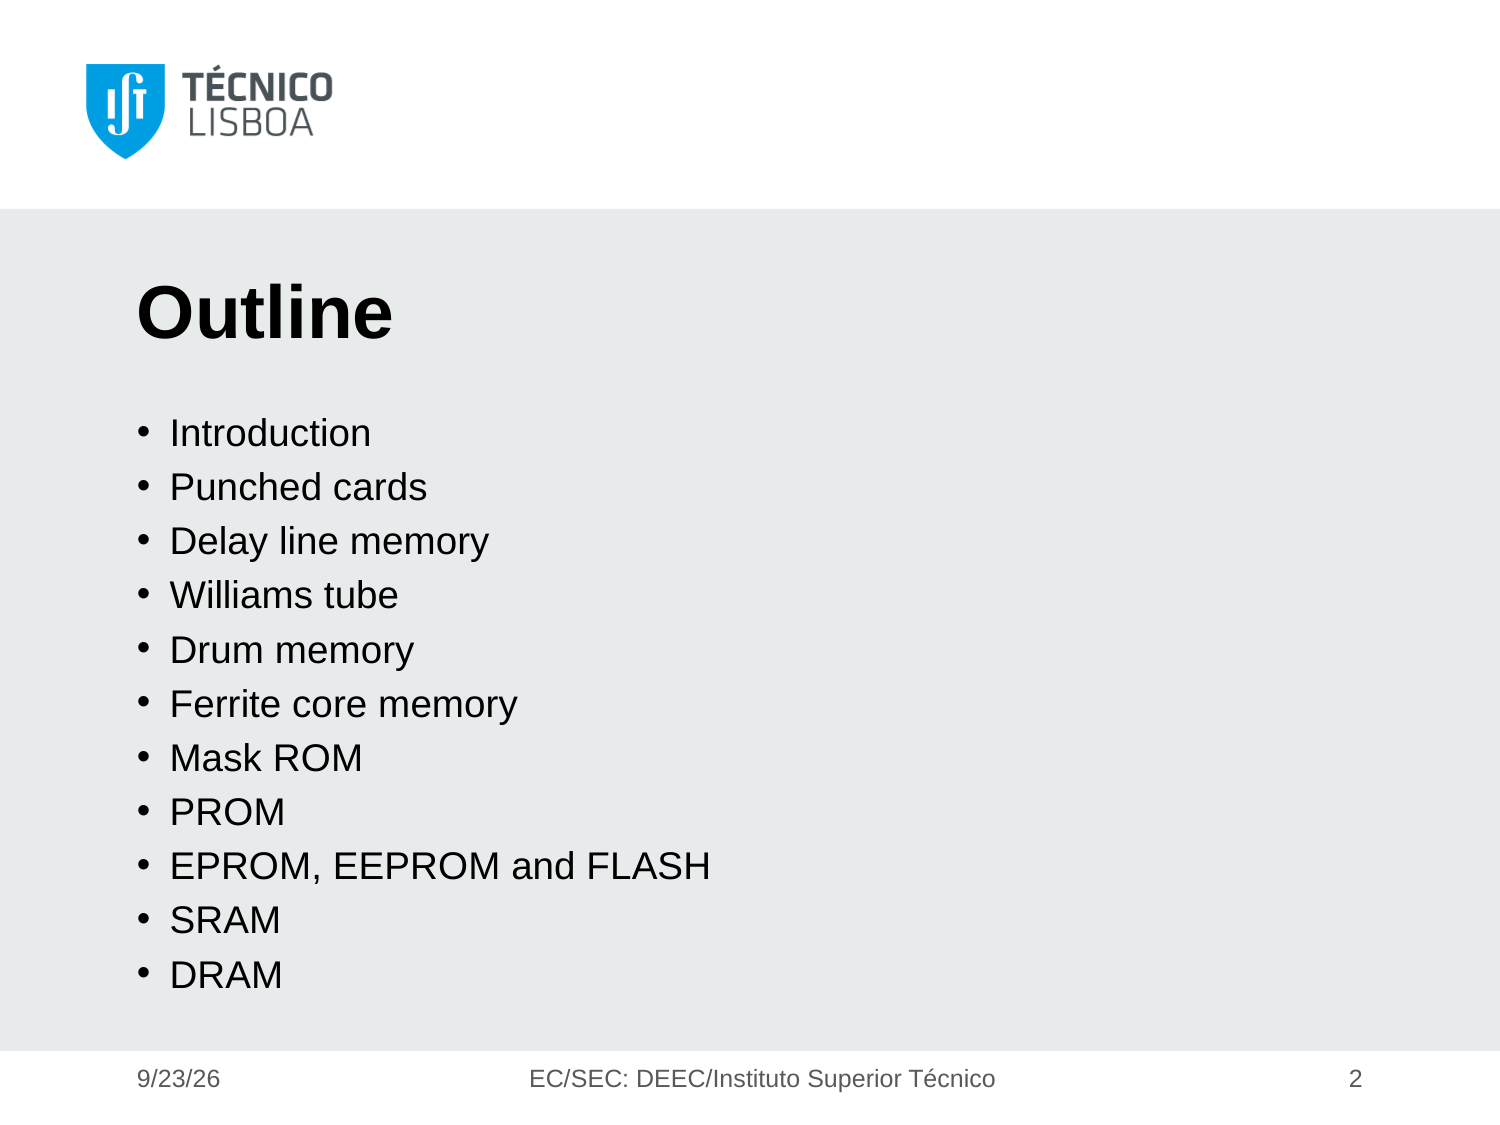

# Outline
Introduction
Punched cards
Delay line memory
Williams tube
Drum memory
Ferrite core memory
Mask ROM
PROM
EPROM, EEPROM and FLASH
SRAM
DRAM
EC/SEC: DEEC/Instituto Superior Técnico